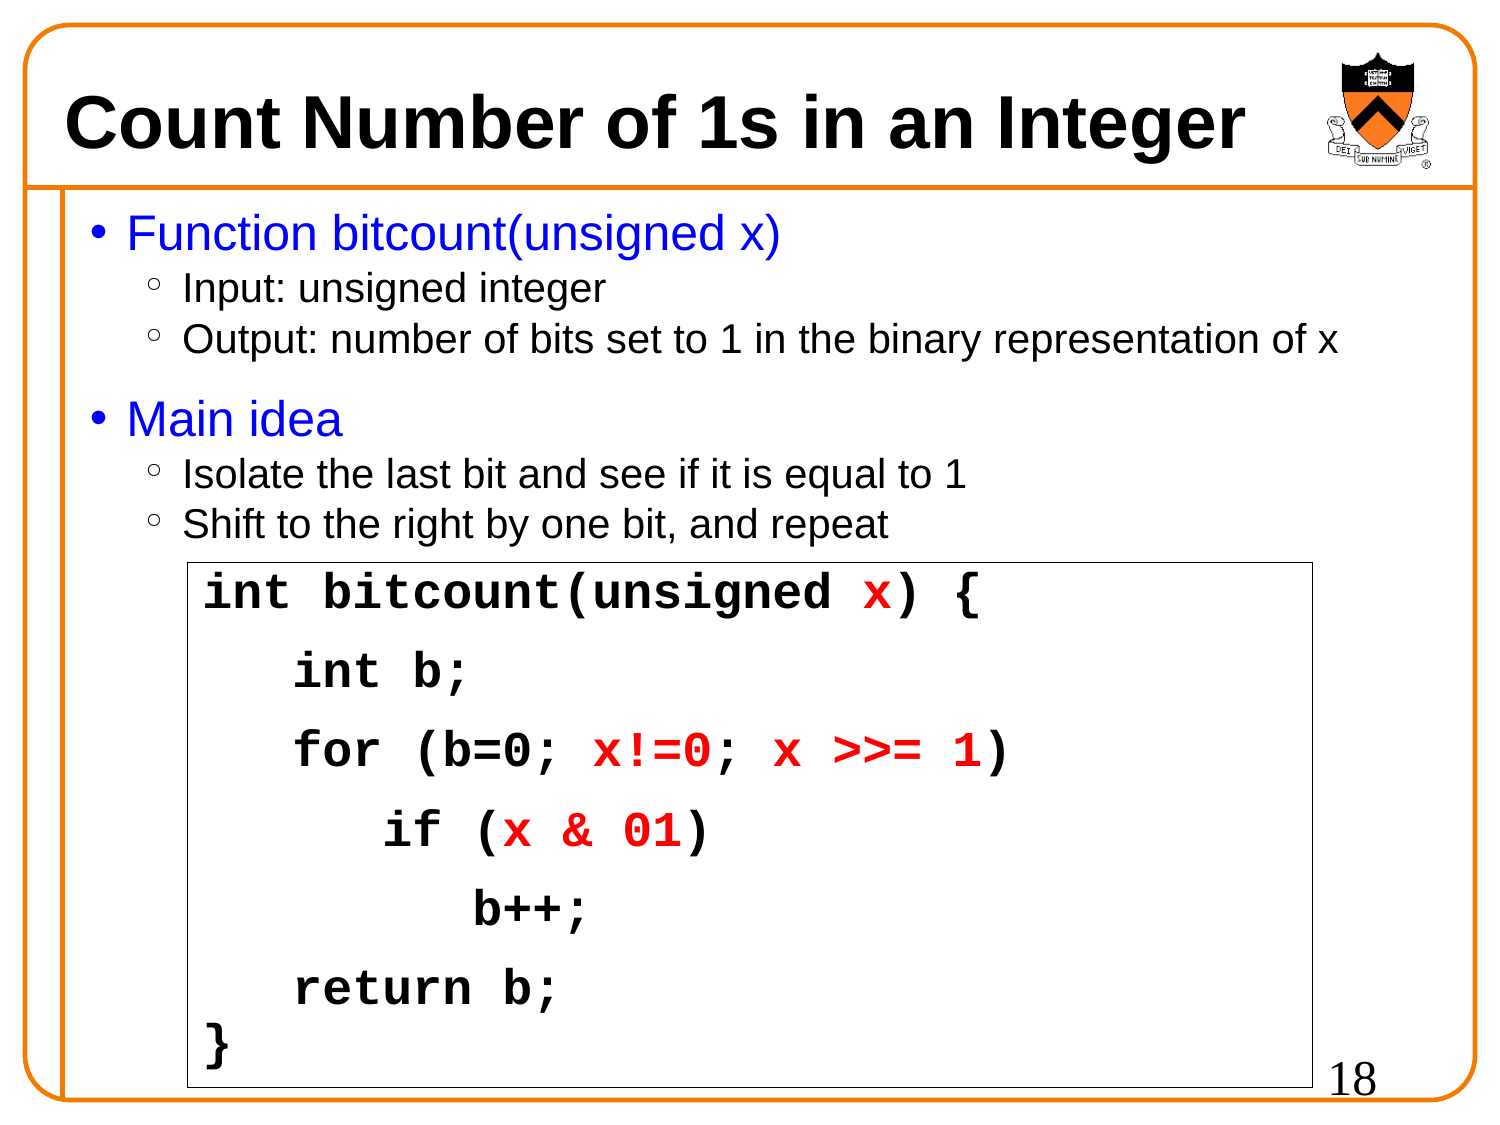

# Count Number of 1s in an Integer
Function bitcount(unsigned x)
Input: unsigned integer
Output: number of bits set to 1 in the binary representation of x
Main idea
Isolate the last bit and see if it is equal to 1
Shift to the right by one bit, and repeat
int bitcount(unsigned x) {
 int b;
 for (b=0; x!=0; x >>= 1)
 if (x & 01)
 b++;
 return b;
}
18